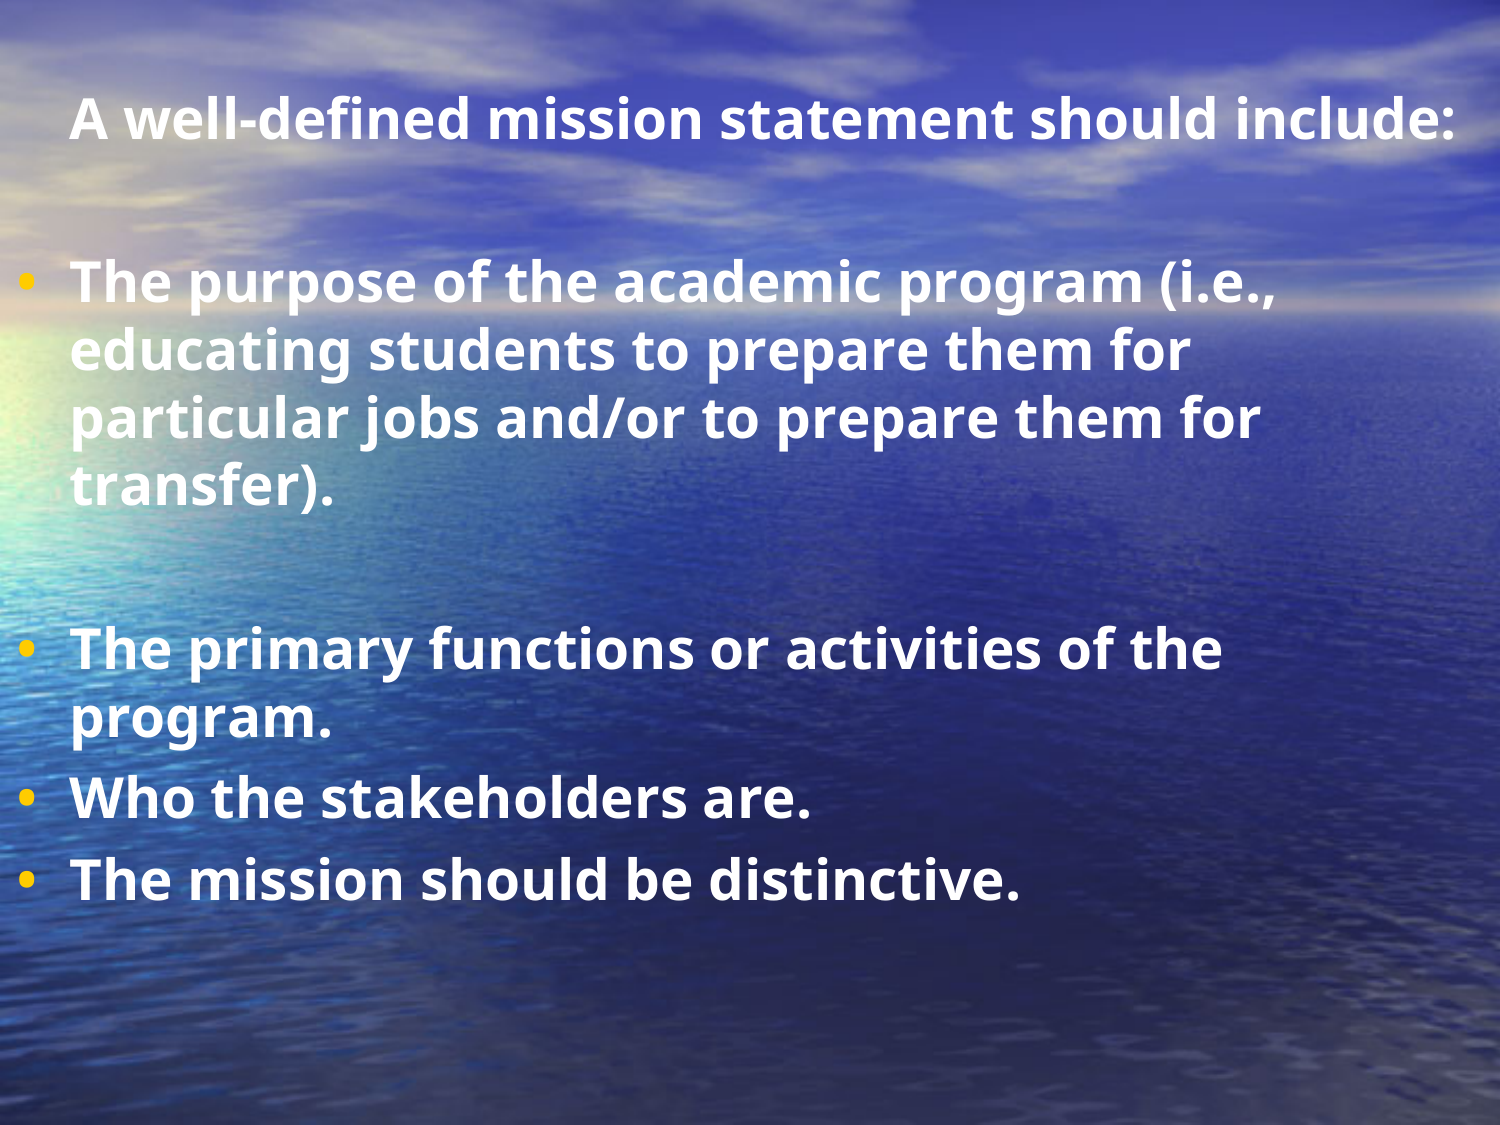

# A well-defined mission statement should include:
The purpose of the academic program (i.e., 	educating students to prepare them for particular jobs and/or to prepare them for transfer).
The primary functions or activities of the program.
Who the stakeholders are.
The mission should be distinctive.